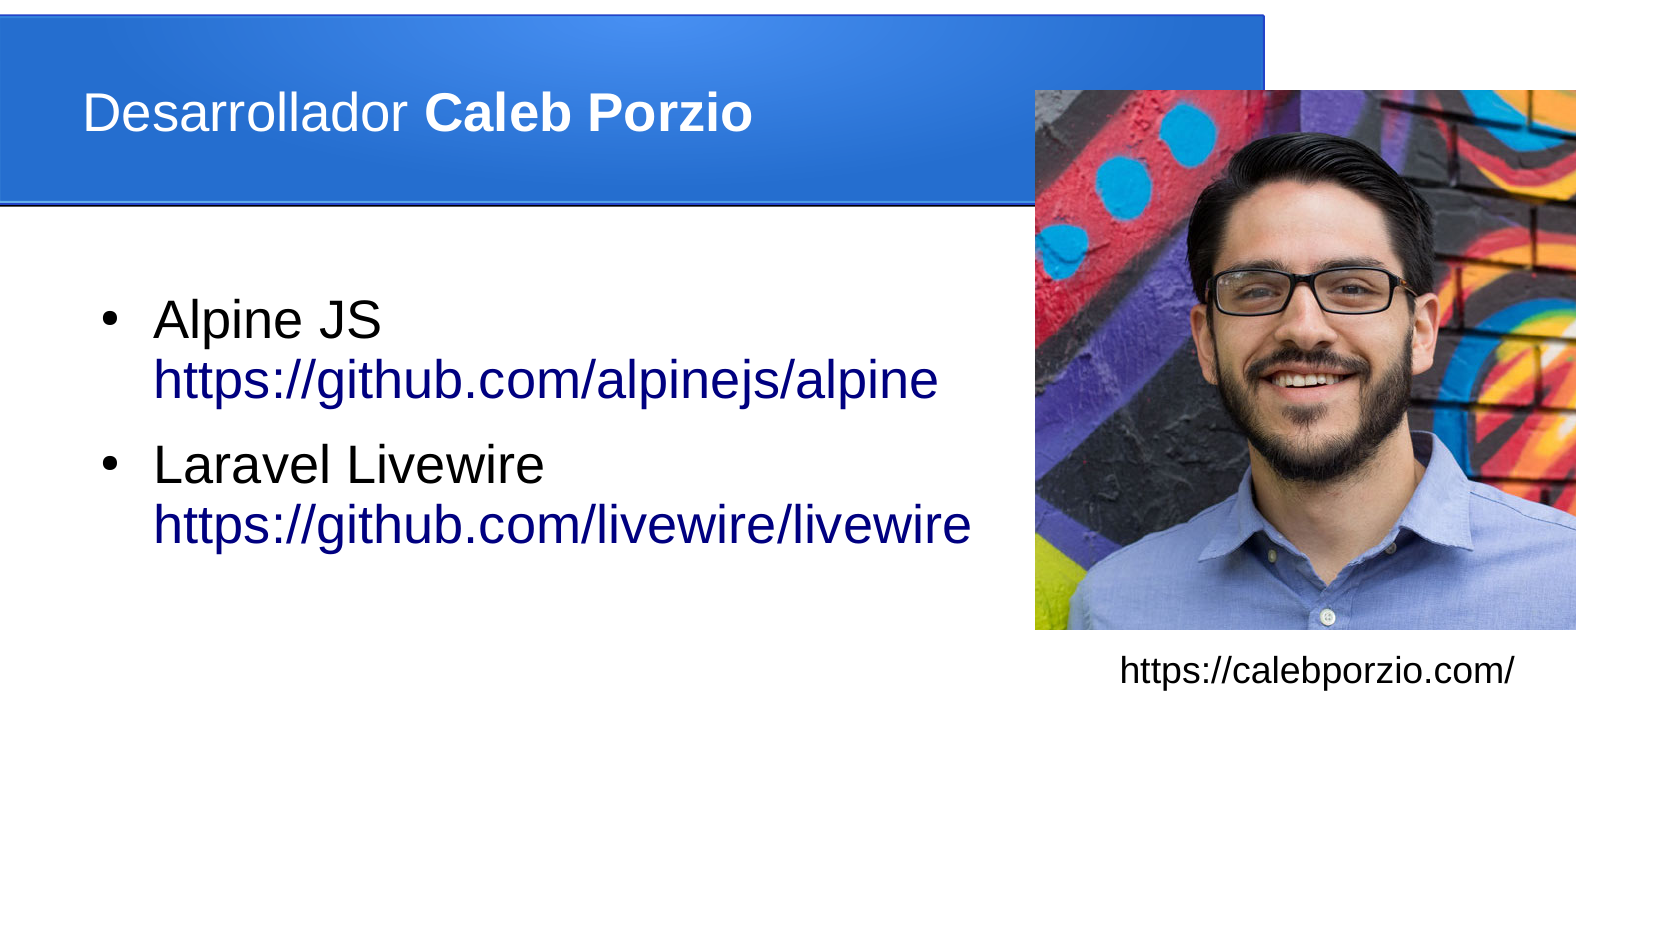

# Desarrollador Caleb Porzio
Alpine JS
https://github.com/alpinejs/alpine
Laravel Livewire
https://github.com/livewire/livewire
https://calebporzio.com/